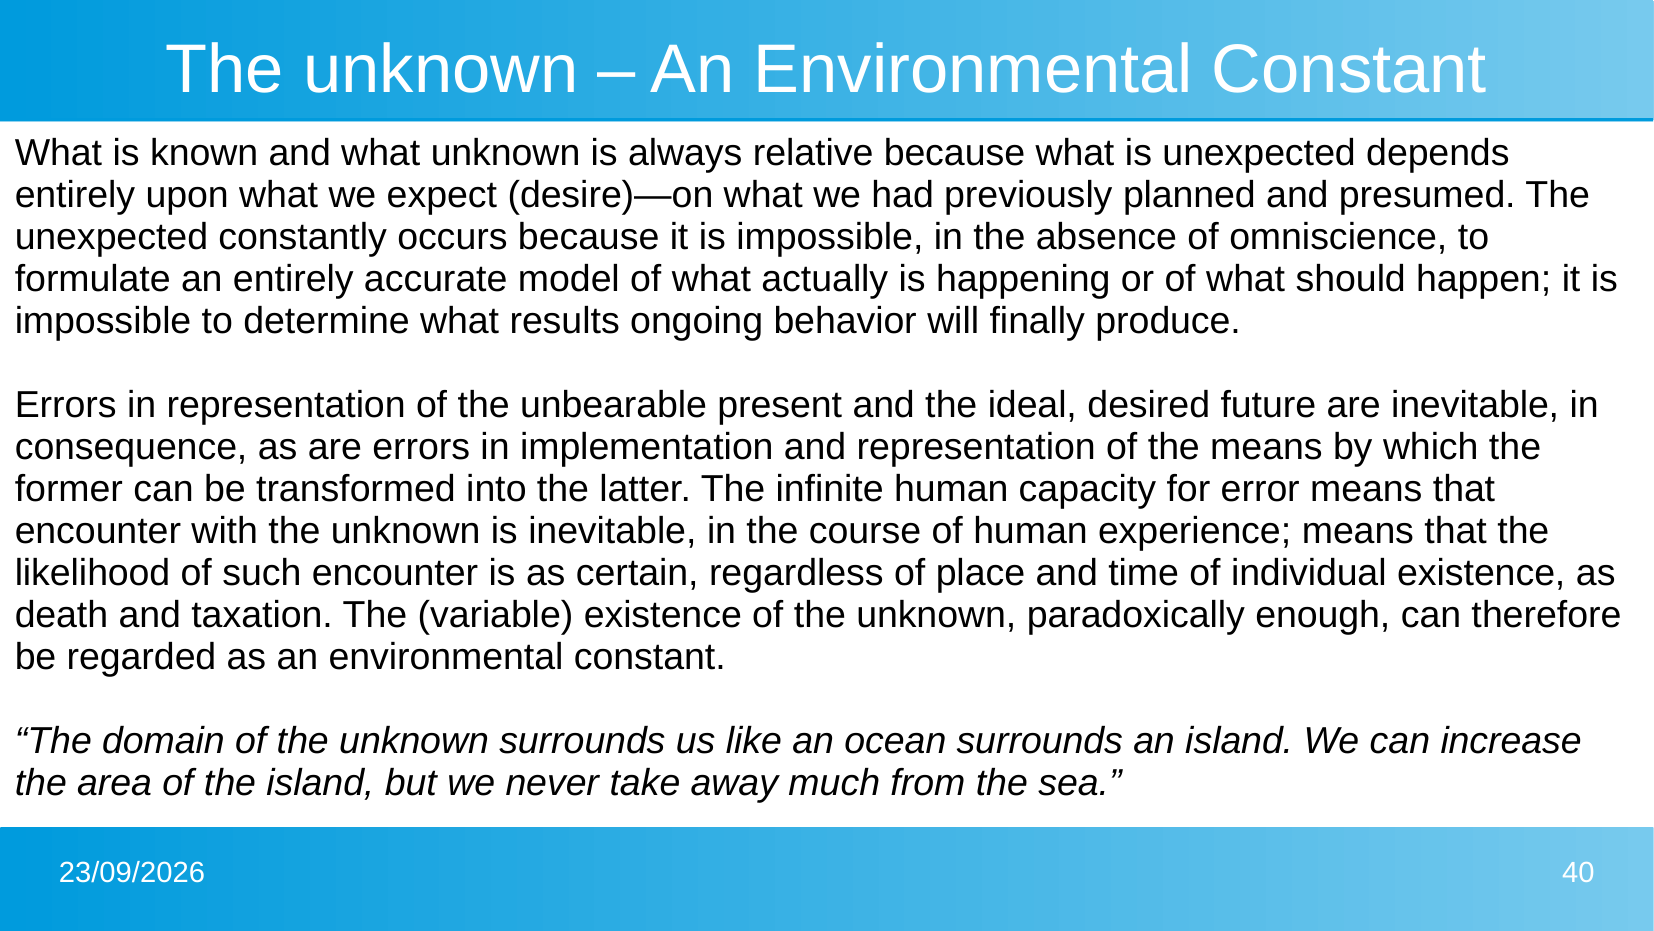

# The unknown – An Environmental Constant
What is known and what unknown is always relative because what is unexpected depends entirely upon what we expect (desire)—on what we had previously planned and presumed. The unexpected constantly occurs because it is impossible, in the absence of omniscience, to formulate an entirely accurate model of what actually is happening or of what should happen; it is impossible to determine what results ongoing behavior will finally produce.
Errors in representation of the unbearable present and the ideal, desired future are inevitable, in consequence, as are errors in implementation and representation of the means by which the former can be transformed into the latter. The infinite human capacity for error means that encounter with the unknown is inevitable, in the course of human experience; means that the likelihood of such encounter is as certain, regardless of place and time of individual existence, as death and taxation. The (variable) existence of the unknown, paradoxically enough, can therefore be regarded as an environmental constant.
“The domain of the unknown surrounds us like an ocean surrounds an island. We can increase the area of the island, but we never take away much from the sea.”
40